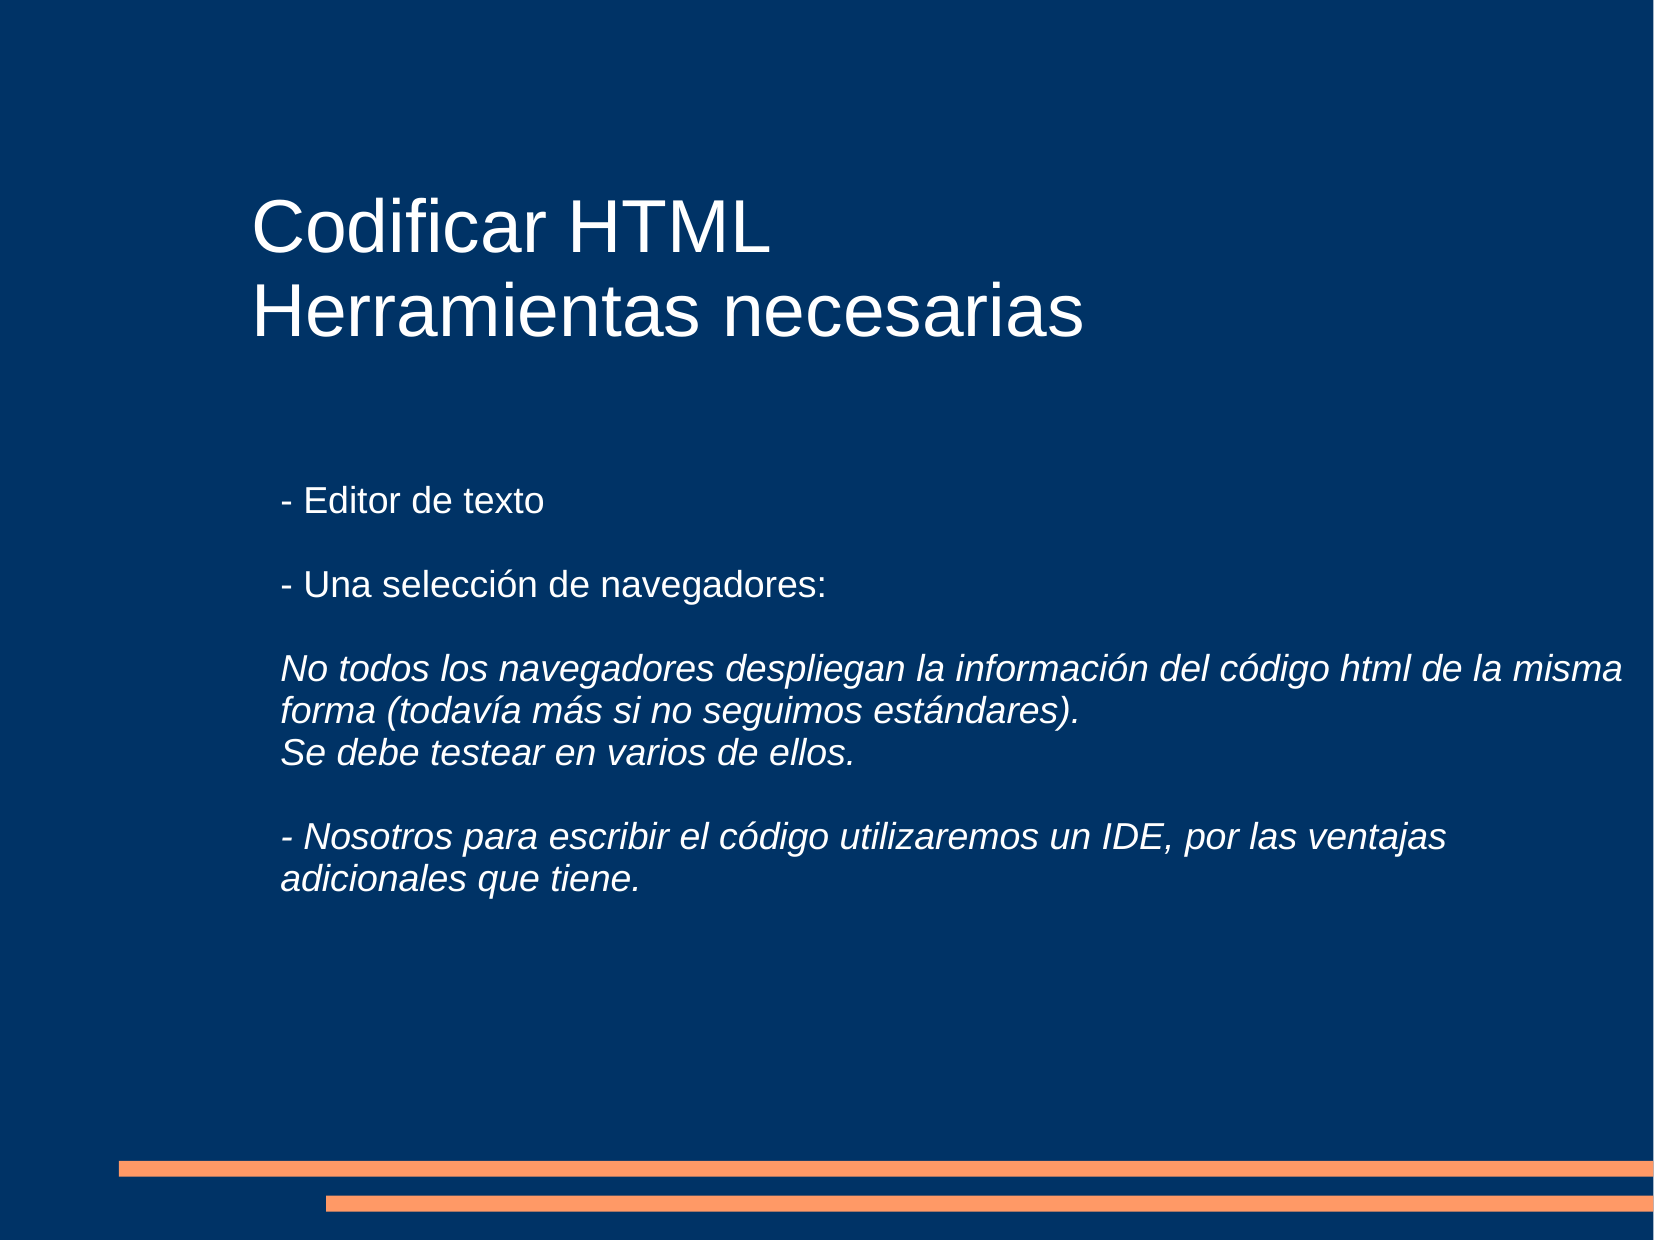

Codificar HTML
Herramientas necesarias
- Editor de texto
- Una selección de navegadores:
No todos los navegadores despliegan la información del código html de la misma forma (todavía más si no seguimos estándares).
Se debe testear en varios de ellos.
- Nosotros para escribir el código utilizaremos un IDE, por las ventajas adicionales que tiene.